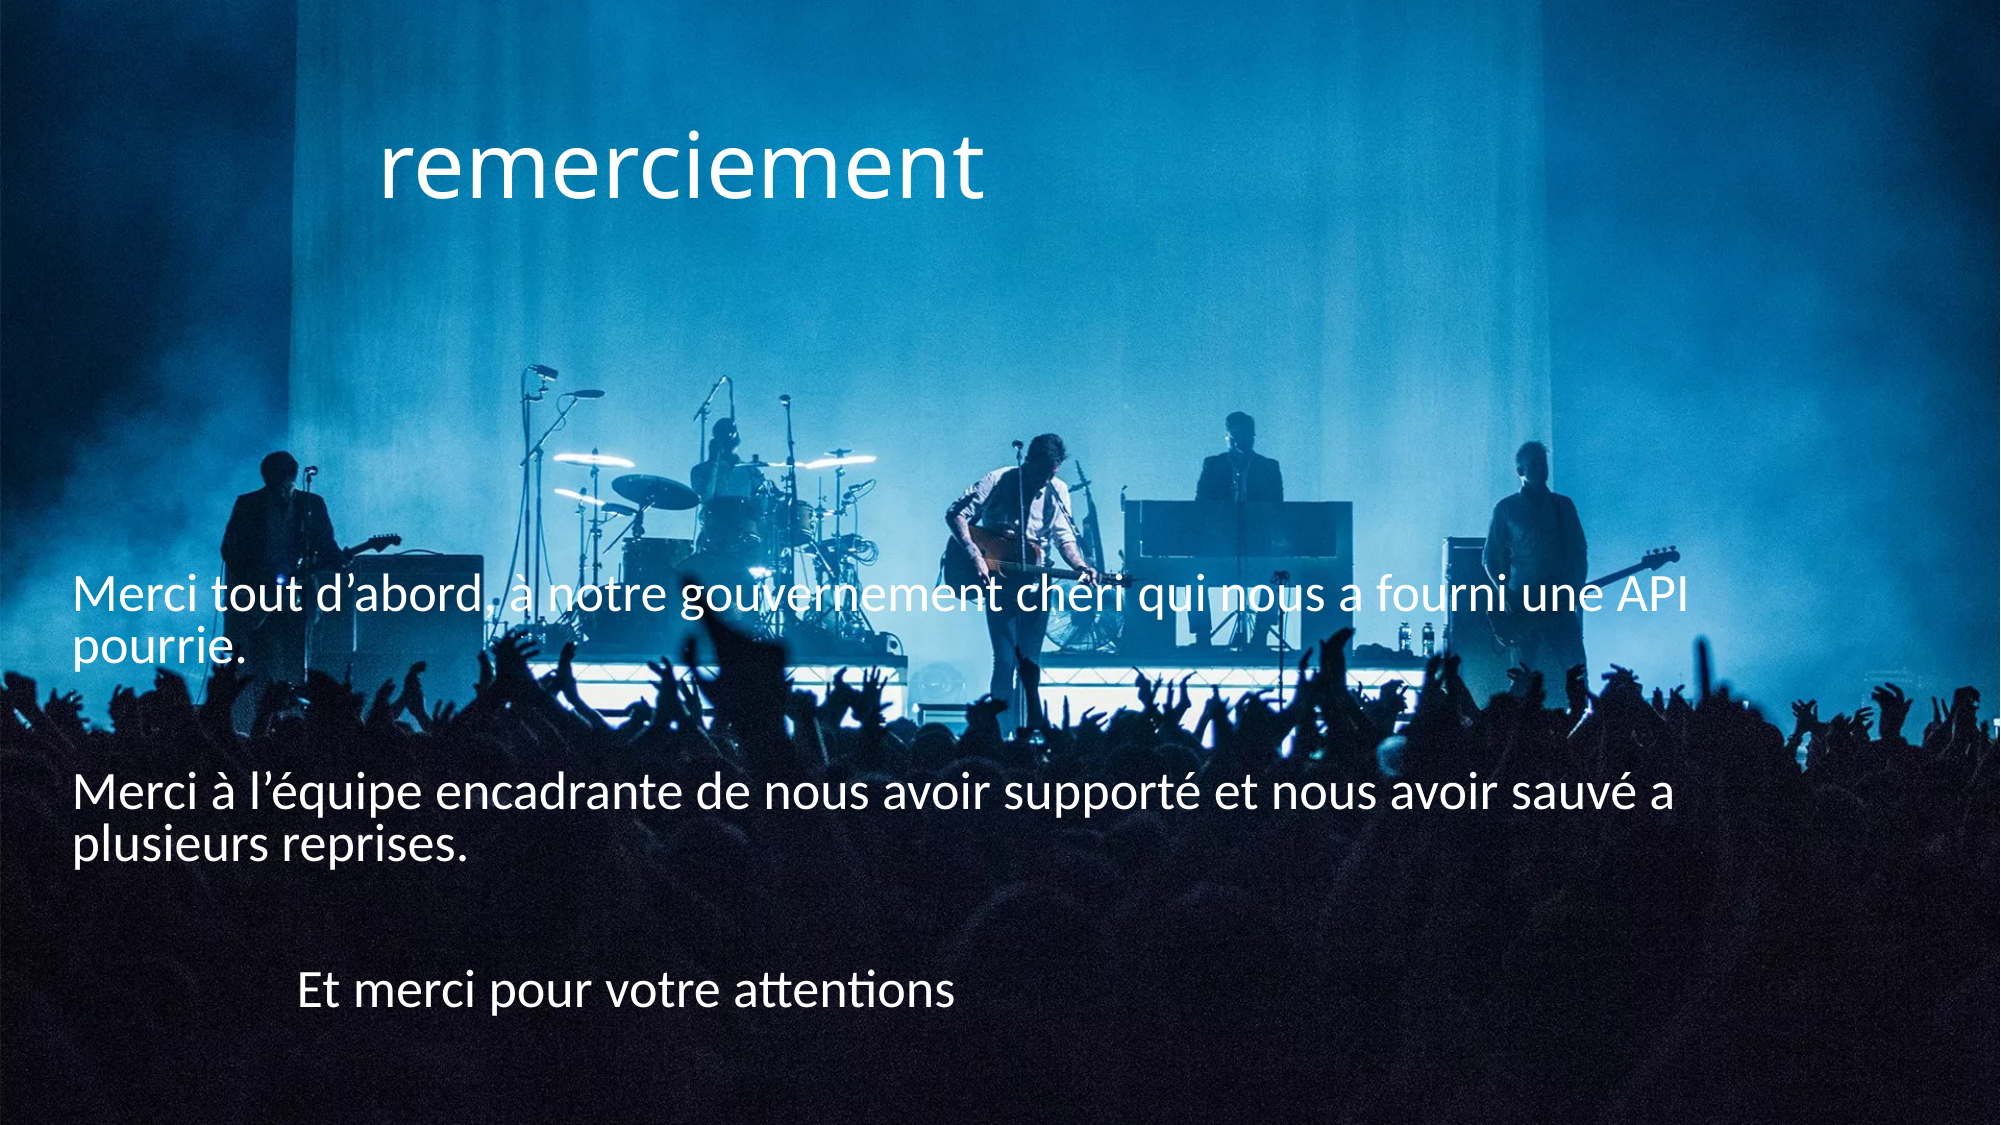

# remerciement
Merci tout d’abord, à notre gouvernement chéri qui nous a fourni une API pourrie.
Merci à l’équipe encadrante de nous avoir supporté et nous avoir sauvé a plusieurs reprises.
			Et merci pour votre attentions